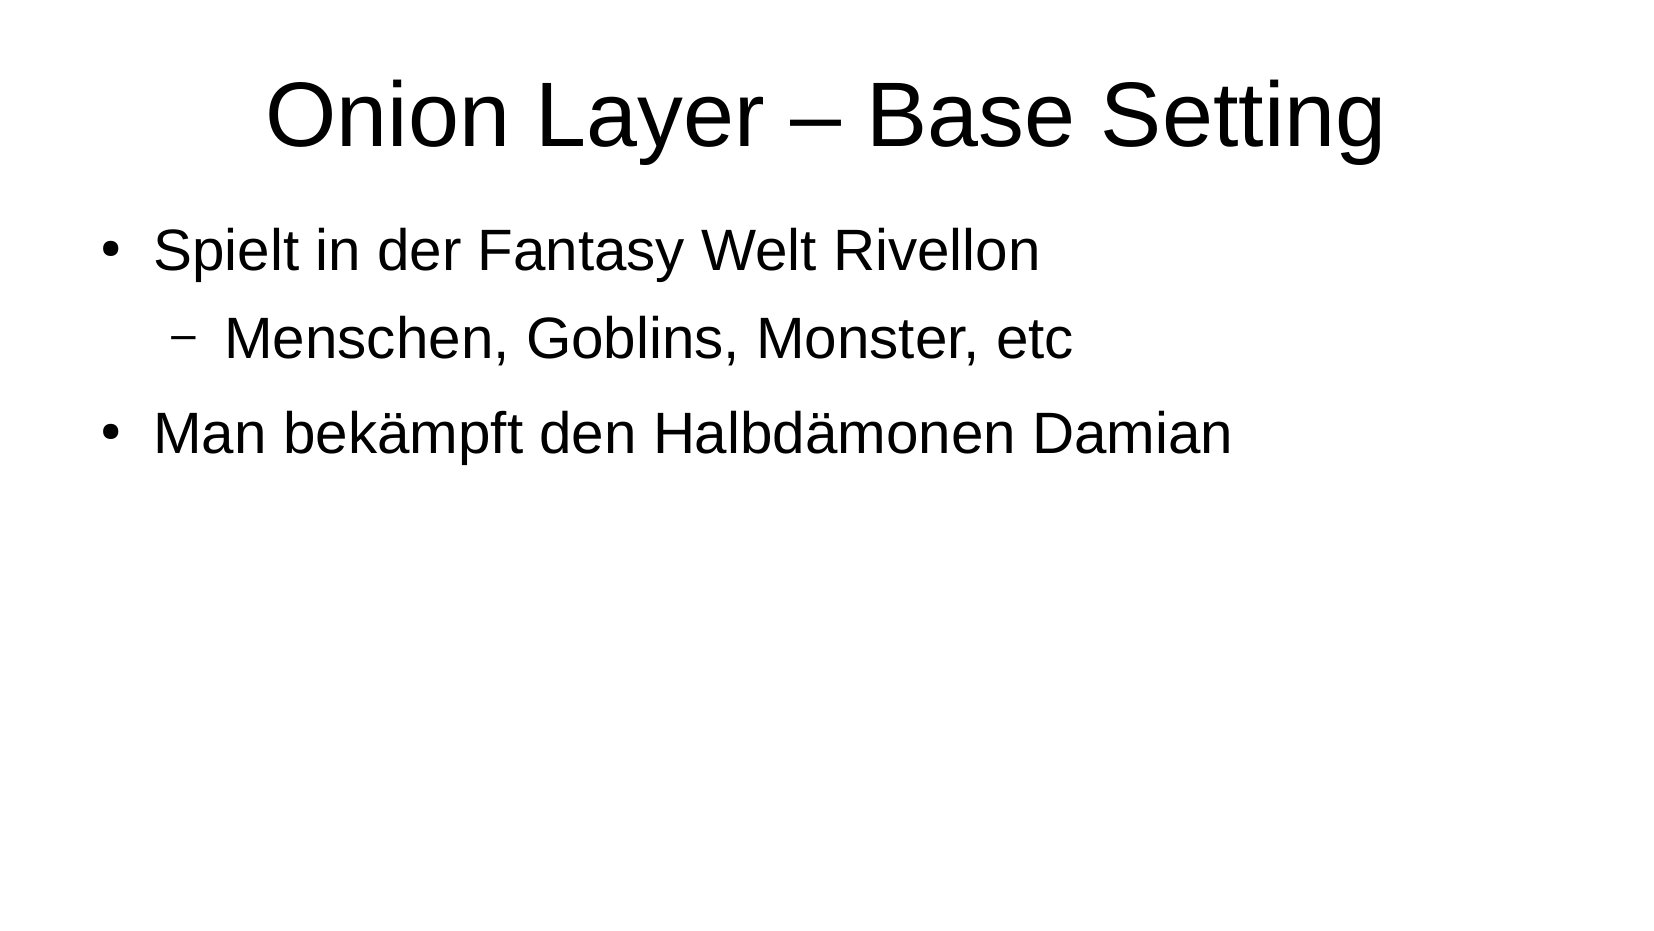

# Onion Layer – Base Setting
Spielt in der Fantasy Welt Rivellon
Menschen, Goblins, Monster, etc
Man bekämpft den Halbdämonen Damian